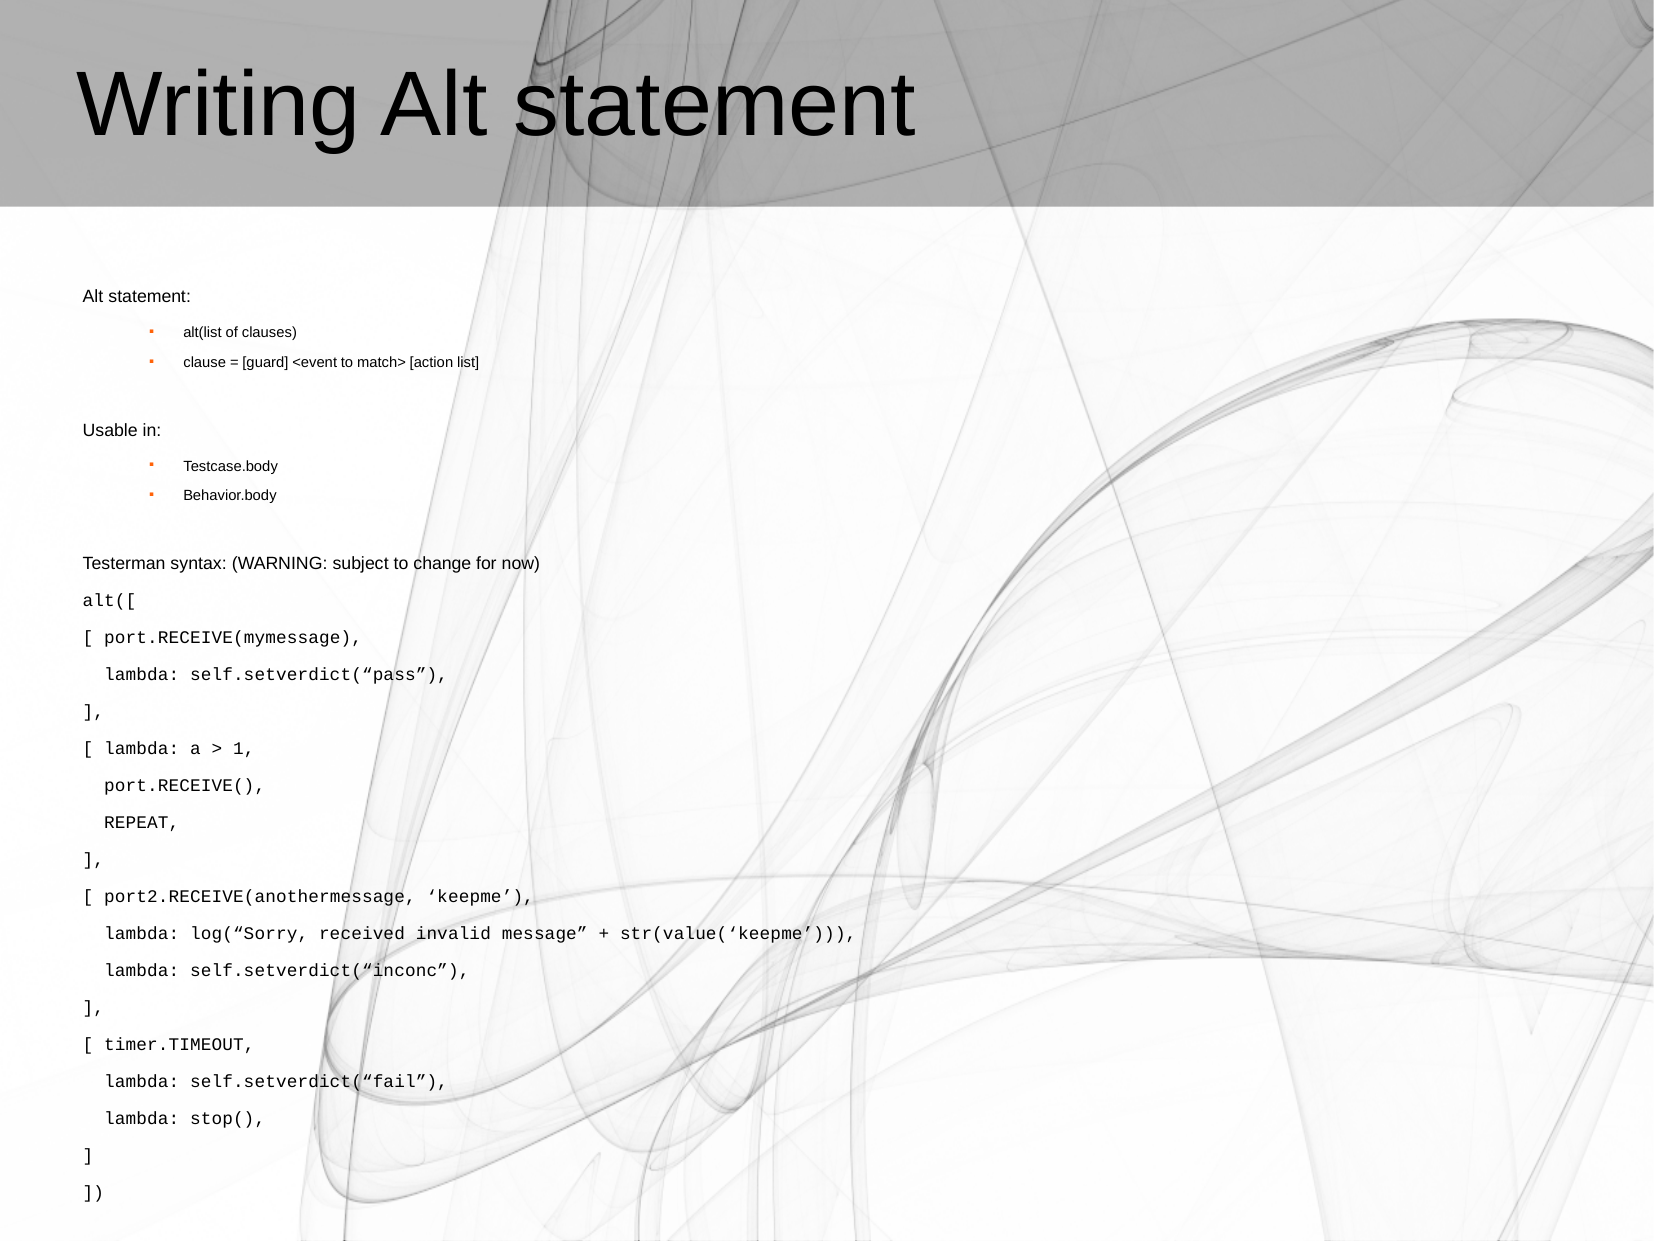

# Writing Alt statement
Alt statement:
alt(list of clauses)
clause = [guard] <event to match> [action list]
Usable in:
Testcase.body
Behavior.body
Testerman syntax: (WARNING: subject to change for now)
alt([
[ port.RECEIVE(mymessage),
 lambda: self.setverdict(“pass”),
],
[ lambda: a > 1,
 port.RECEIVE(),
 REPEAT,
],
[ port2.RECEIVE(anothermessage, ‘keepme’),
 lambda: log(“Sorry, received invalid message” + str(value(‘keepme’))),
 lambda: self.setverdict(“inconc”),
],
[ timer.TIMEOUT,
 lambda: self.setverdict(“fail”),
 lambda: stop(),
]
])